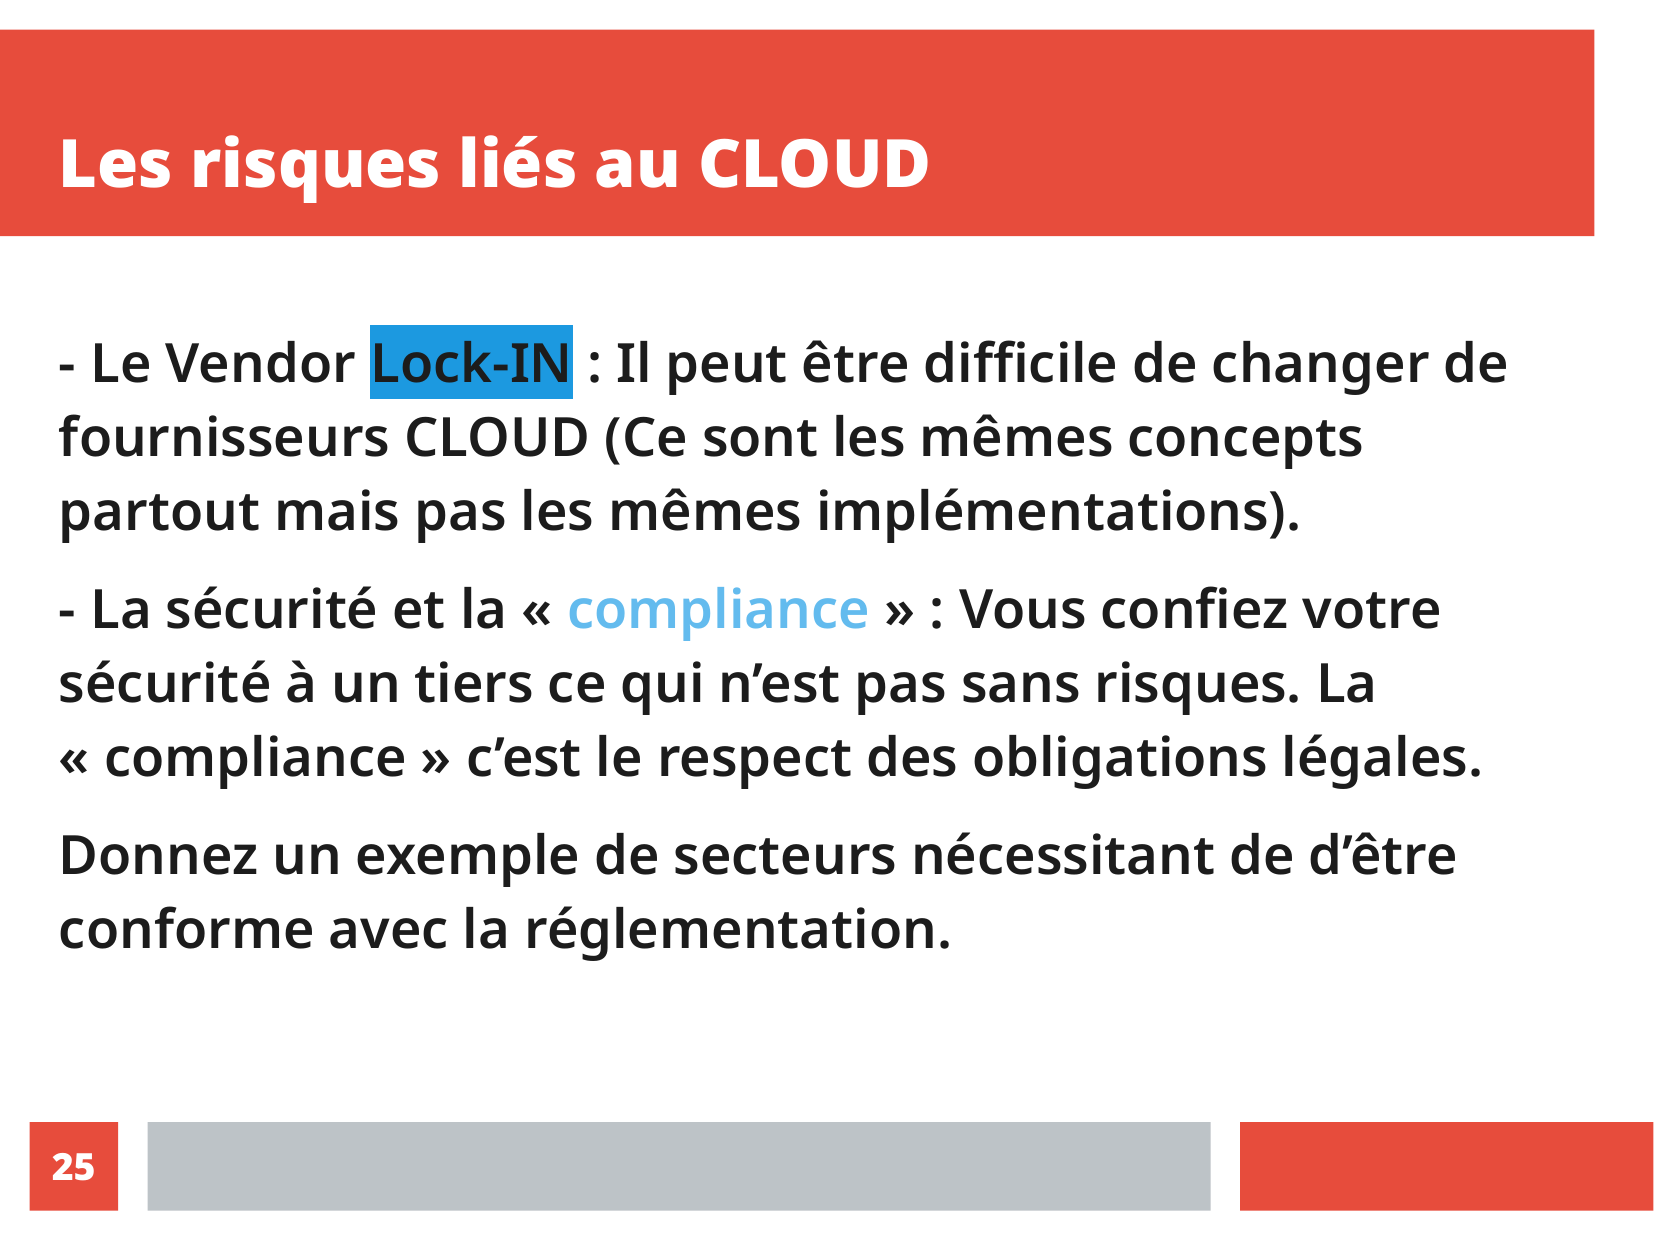

# Les risques liés au CLOUD
- Le Vendor Lock-IN : Il peut être difficile de changer de fournisseurs CLOUD (Ce sont les mêmes concepts partout mais pas les mêmes implémentations).
- La sécurité et la « compliance » : Vous confiez votre sécurité à un tiers ce qui n’est pas sans risques. La « compliance » c’est le respect des obligations légales.
Donnez un exemple de secteurs nécessitant de d’être conforme avec la réglementation.
25